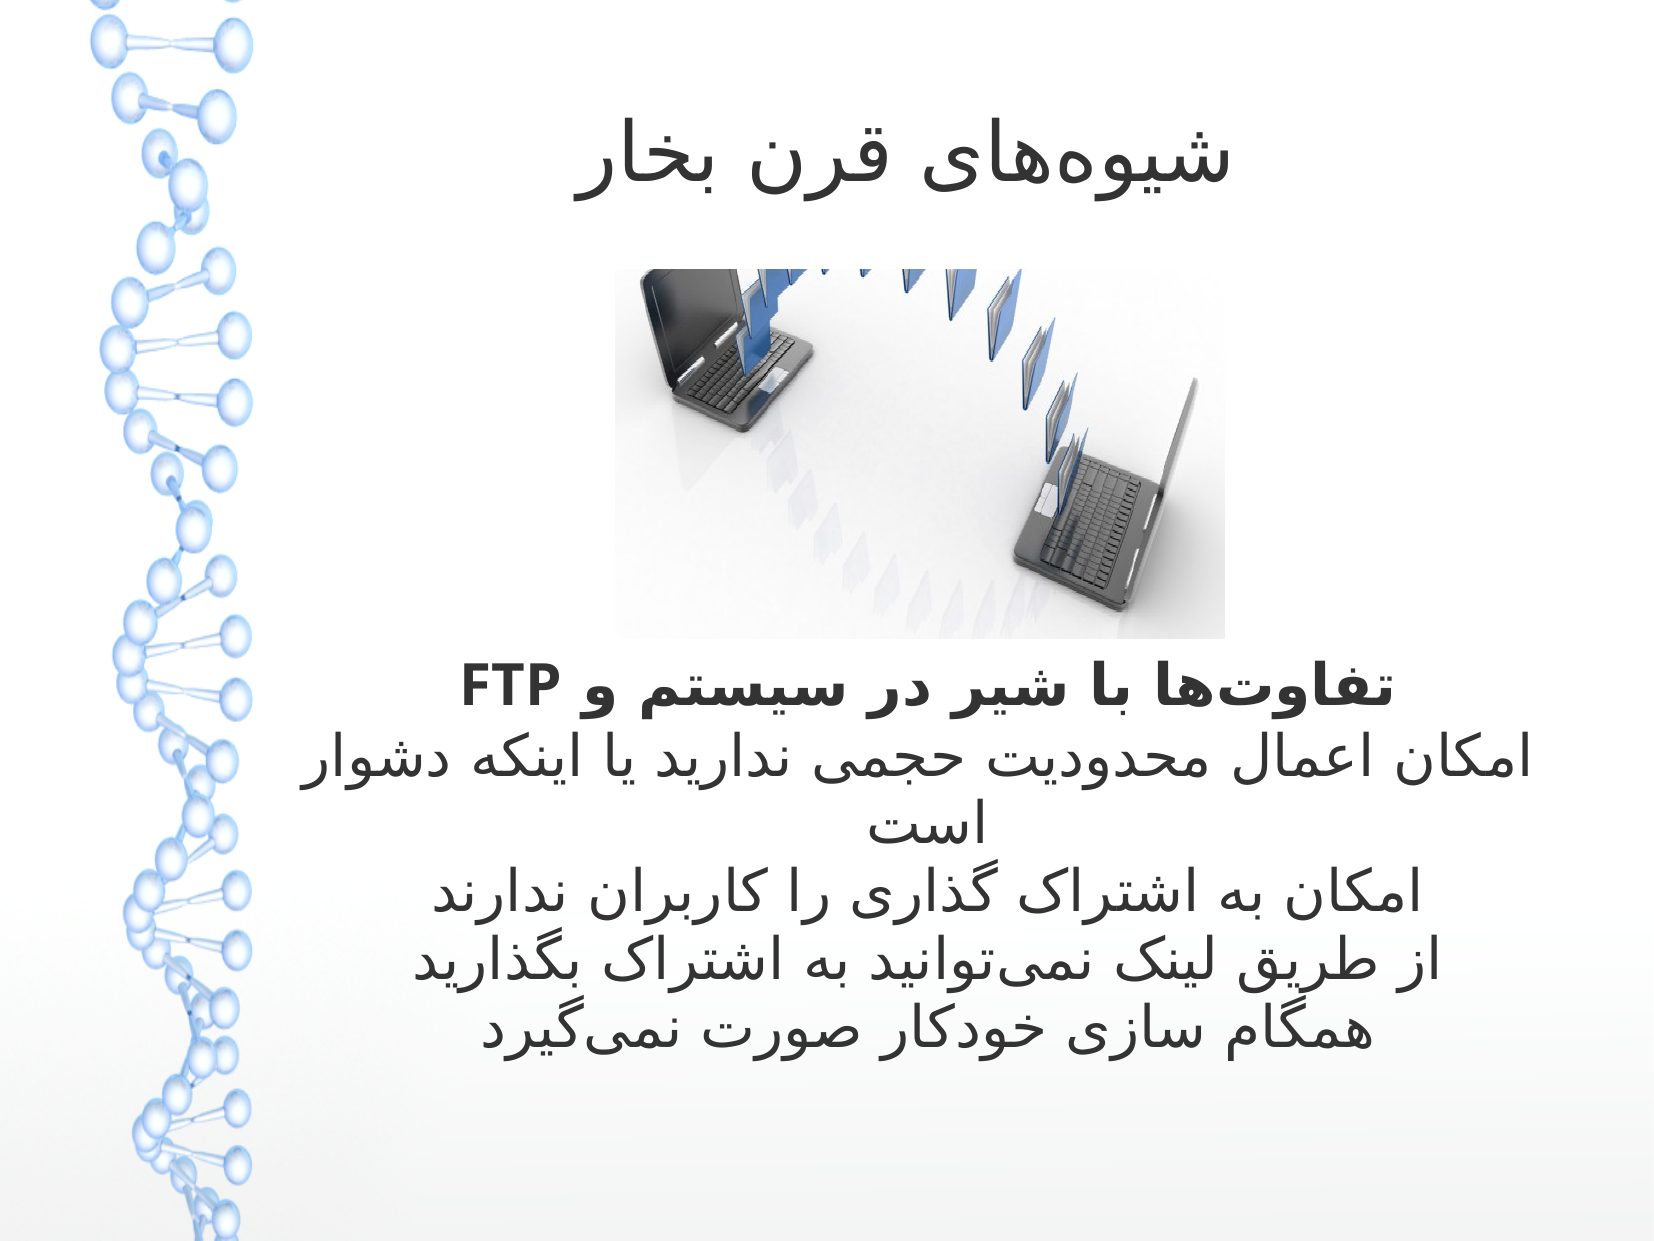

# شیوه‌های قرن بخار
تفاوت‌ها با شیر در سیستم و FTP
 امکان اعمال محدودیت حجمی ندارید یا اینکه دشوار است
امکان به اشتراک گذاری را کاربران ندارند
از طریق لینک نمی‌توانید به اشتراک بگذارید
همگام سازی خودکار صورت نمی‌گیرد